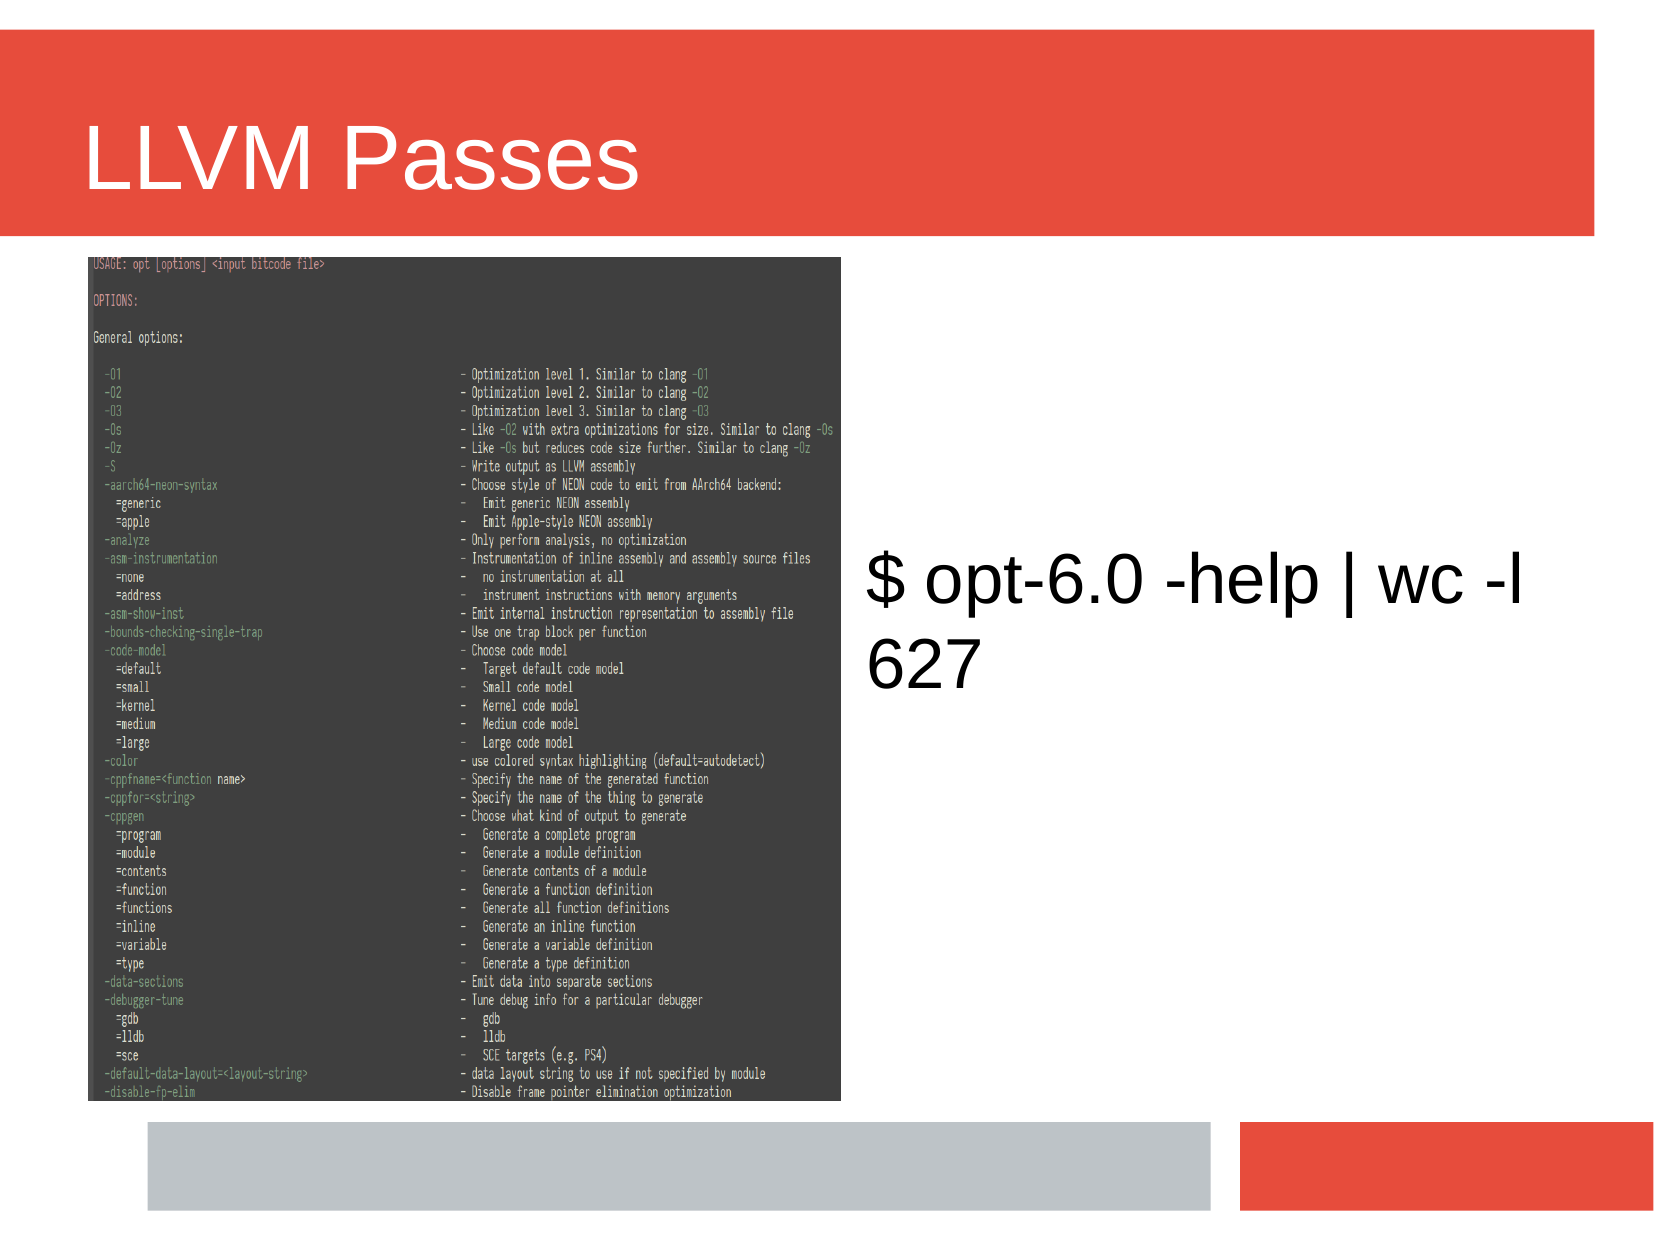

LLVM Passes
$ opt-6.0 -help | wc -l
627